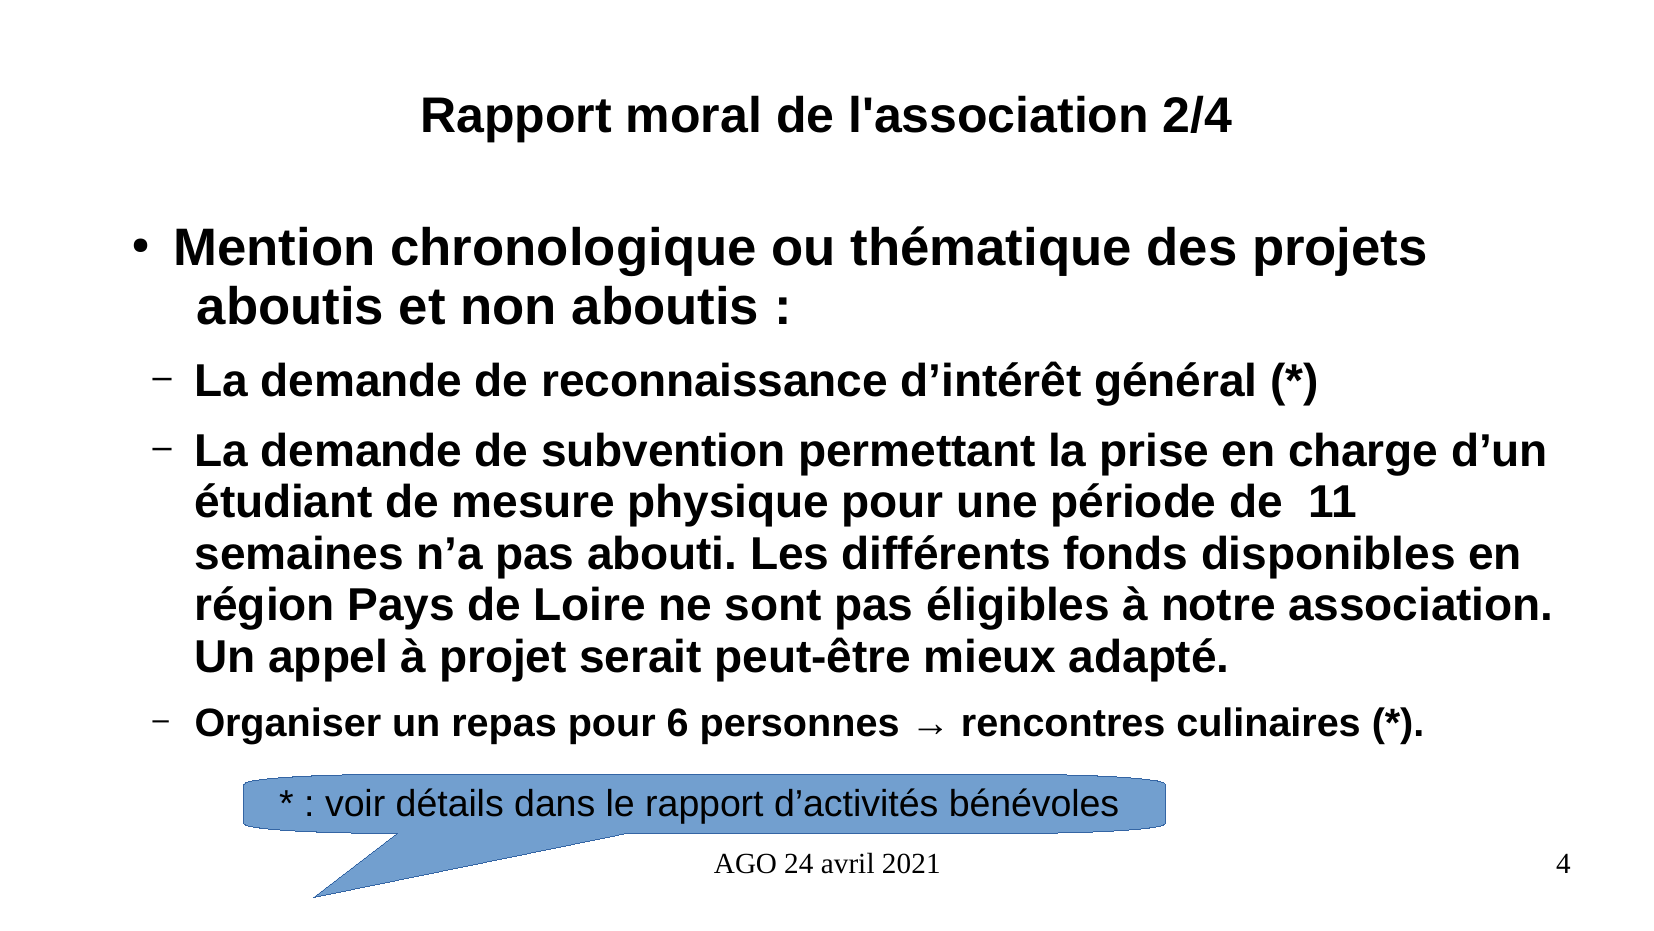

# Rapport moral de l'association 2/4
Mention chronologique ou thématique des projets aboutis et non aboutis :
La demande de reconnaissance d’intérêt général (*)
La demande de subvention permettant la prise en charge d’un étudiant de mesure physique pour une période de 11 semaines n’a pas abouti. Les différents fonds disponibles en région Pays de Loire ne sont pas éligibles à notre association. Un appel à projet serait peut-être mieux adapté.
Organiser un repas pour 6 personnes → rencontres culinaires (*).
* : voir détails dans le rapport d’activités bénévoles
AGO 24 avril 2021
4